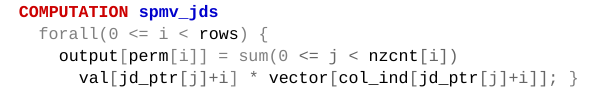

COMPUTATION spmv_jds
 forall(0 <= i < rows) {
 output[perm[i]] = sum(0 <= j < nzcnt[i])
 val[jd_ptr[j]+i] * vector[col_ind[jd_ptr[j]+i]]; }